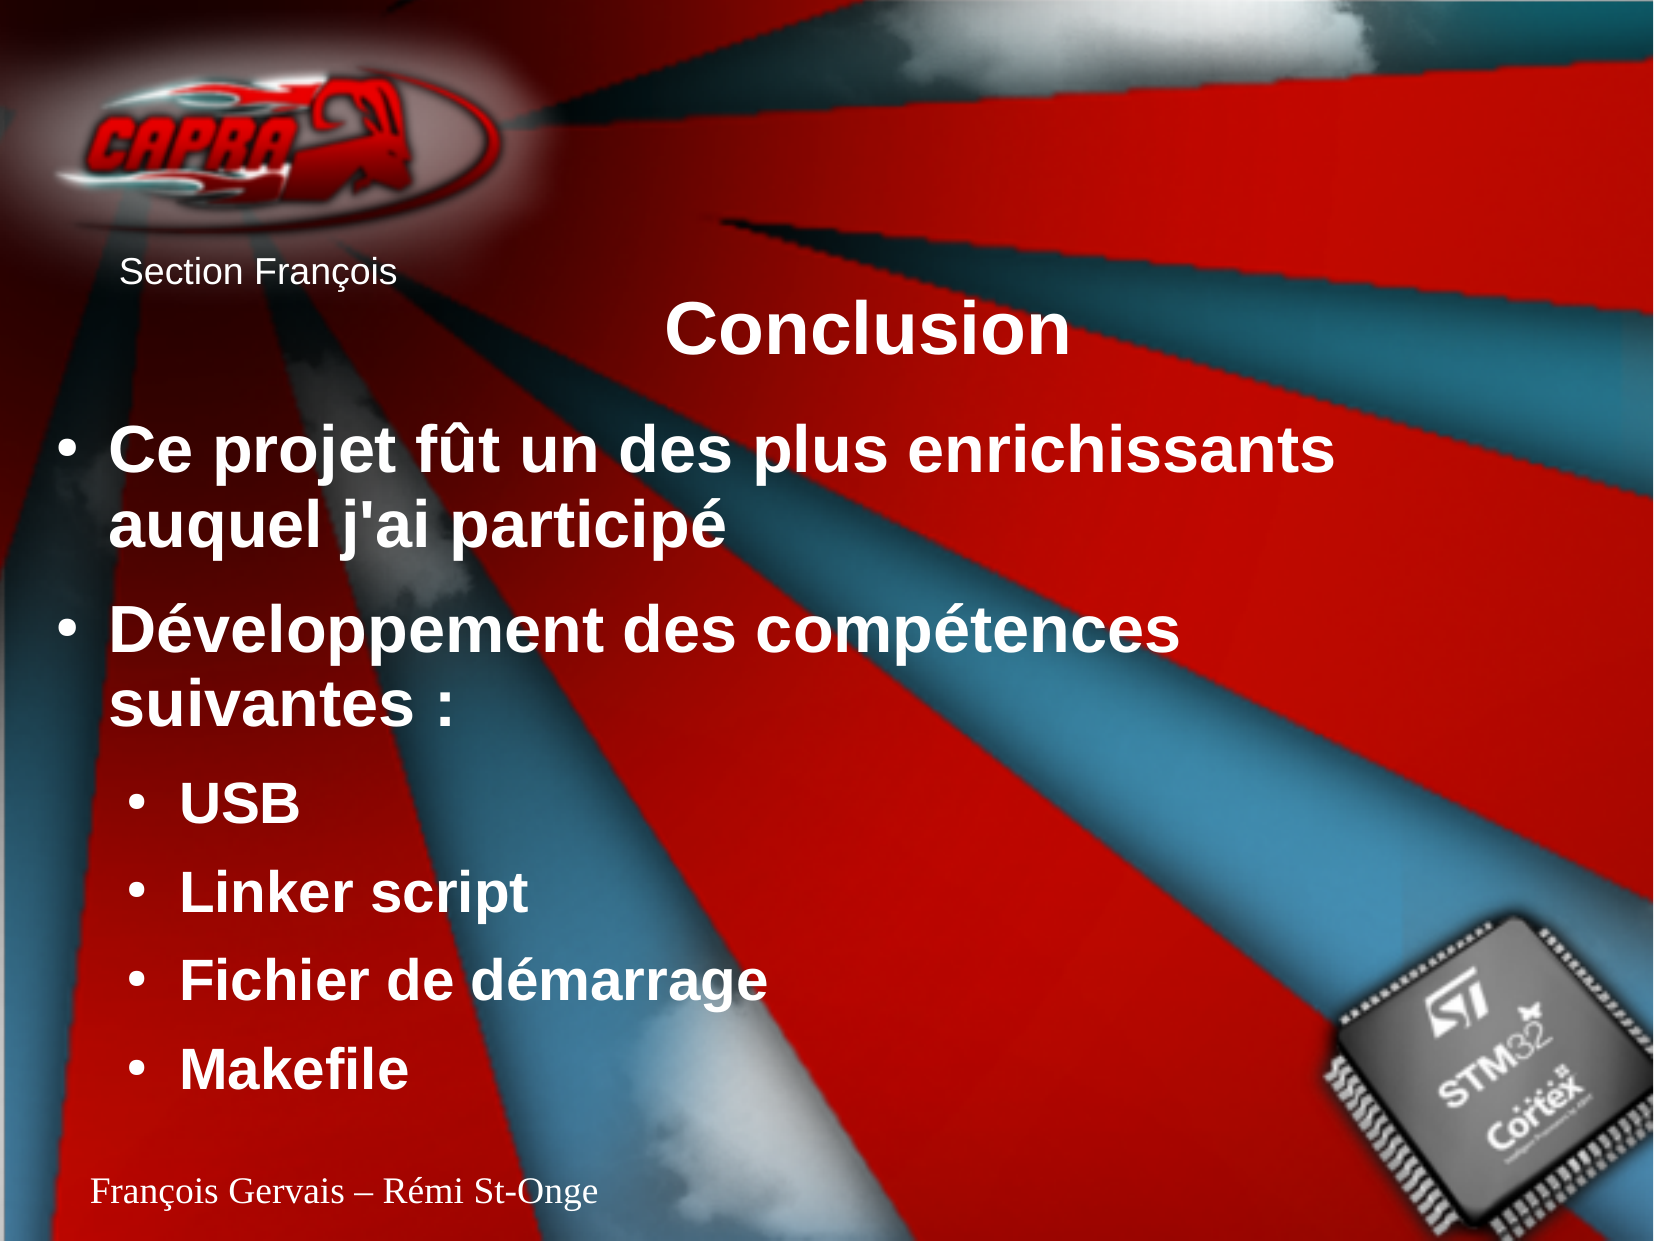

# Conclusion
Section François
Ce projet fût un des plus enrichissants auquel j'ai participé
Développement des compétences suivantes :
USB
Linker script
Fichier de démarrage
Makefile
François Gervais – Rémi St-Onge